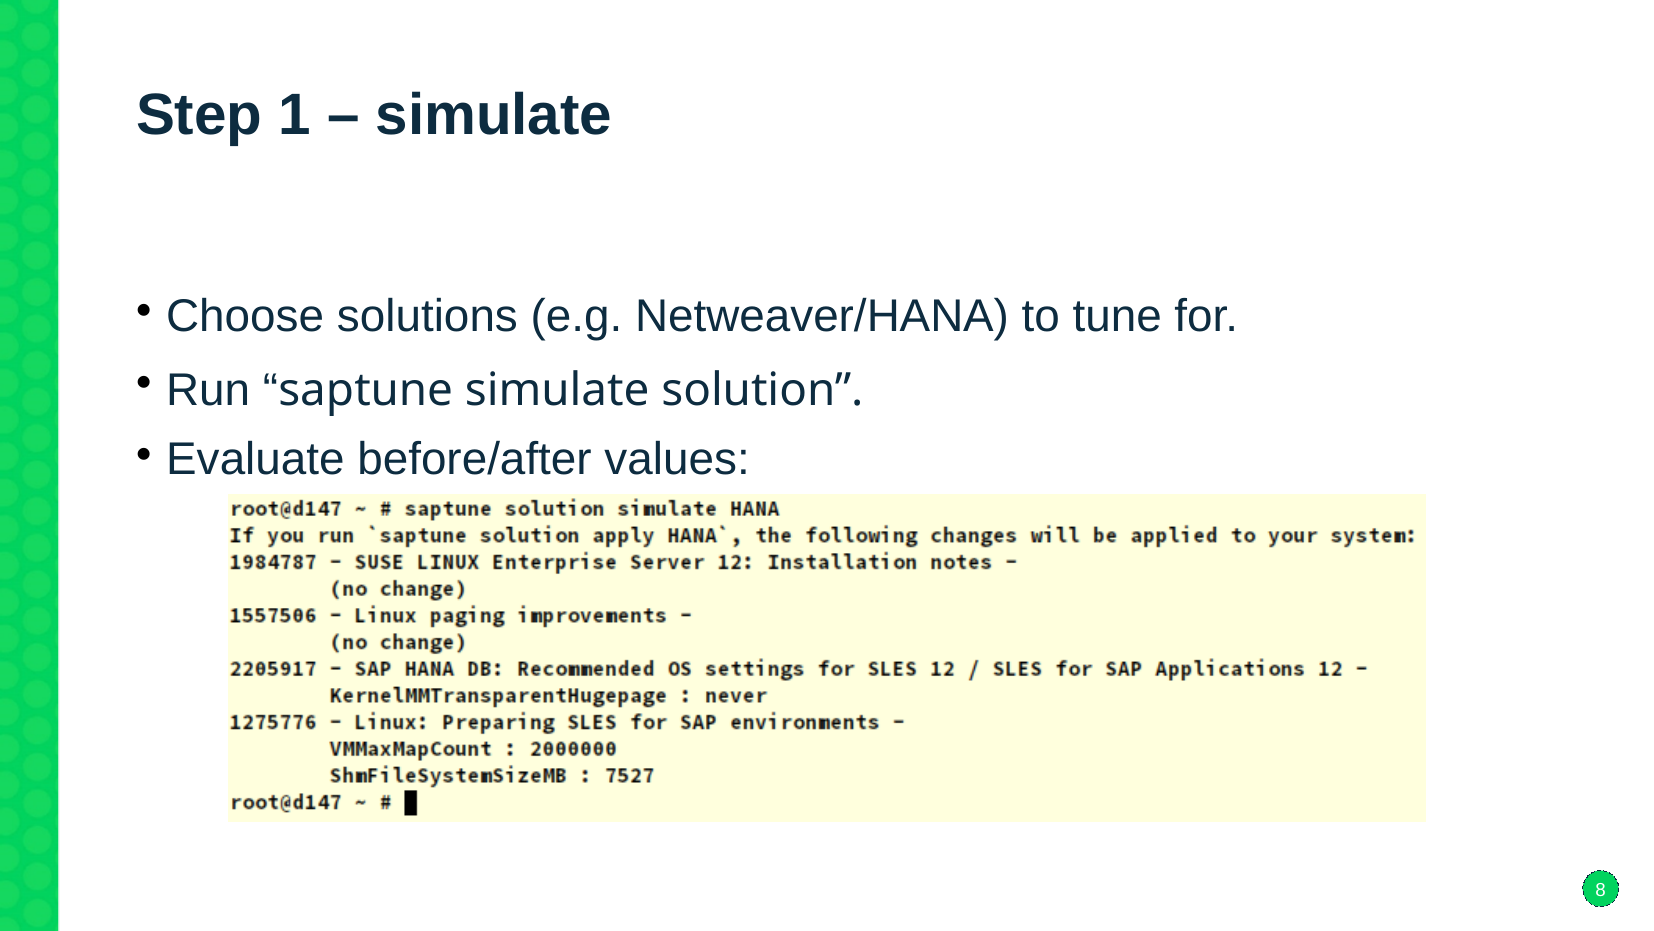

# Step 1 – simulate
Choose solutions (e.g. Netweaver/HANA) to tune for.
Run “saptune simulate solution”.
Evaluate before/after values:
8